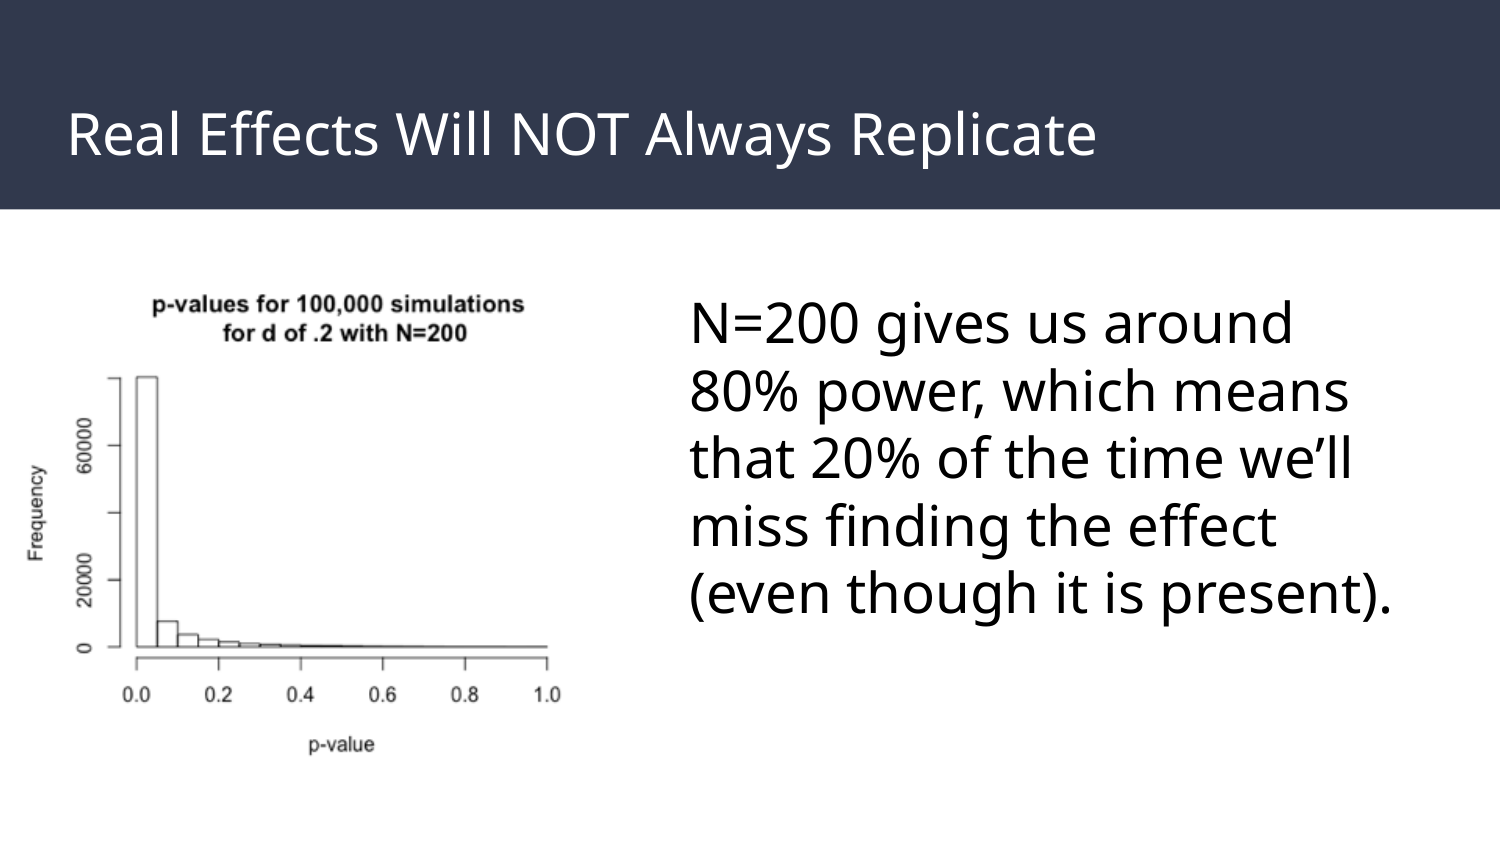

# Real Effects Will NOT Always Replicate
N=200 gives us around 80% power, which means that 20% of the time we’ll miss finding the effect (even though it is present).